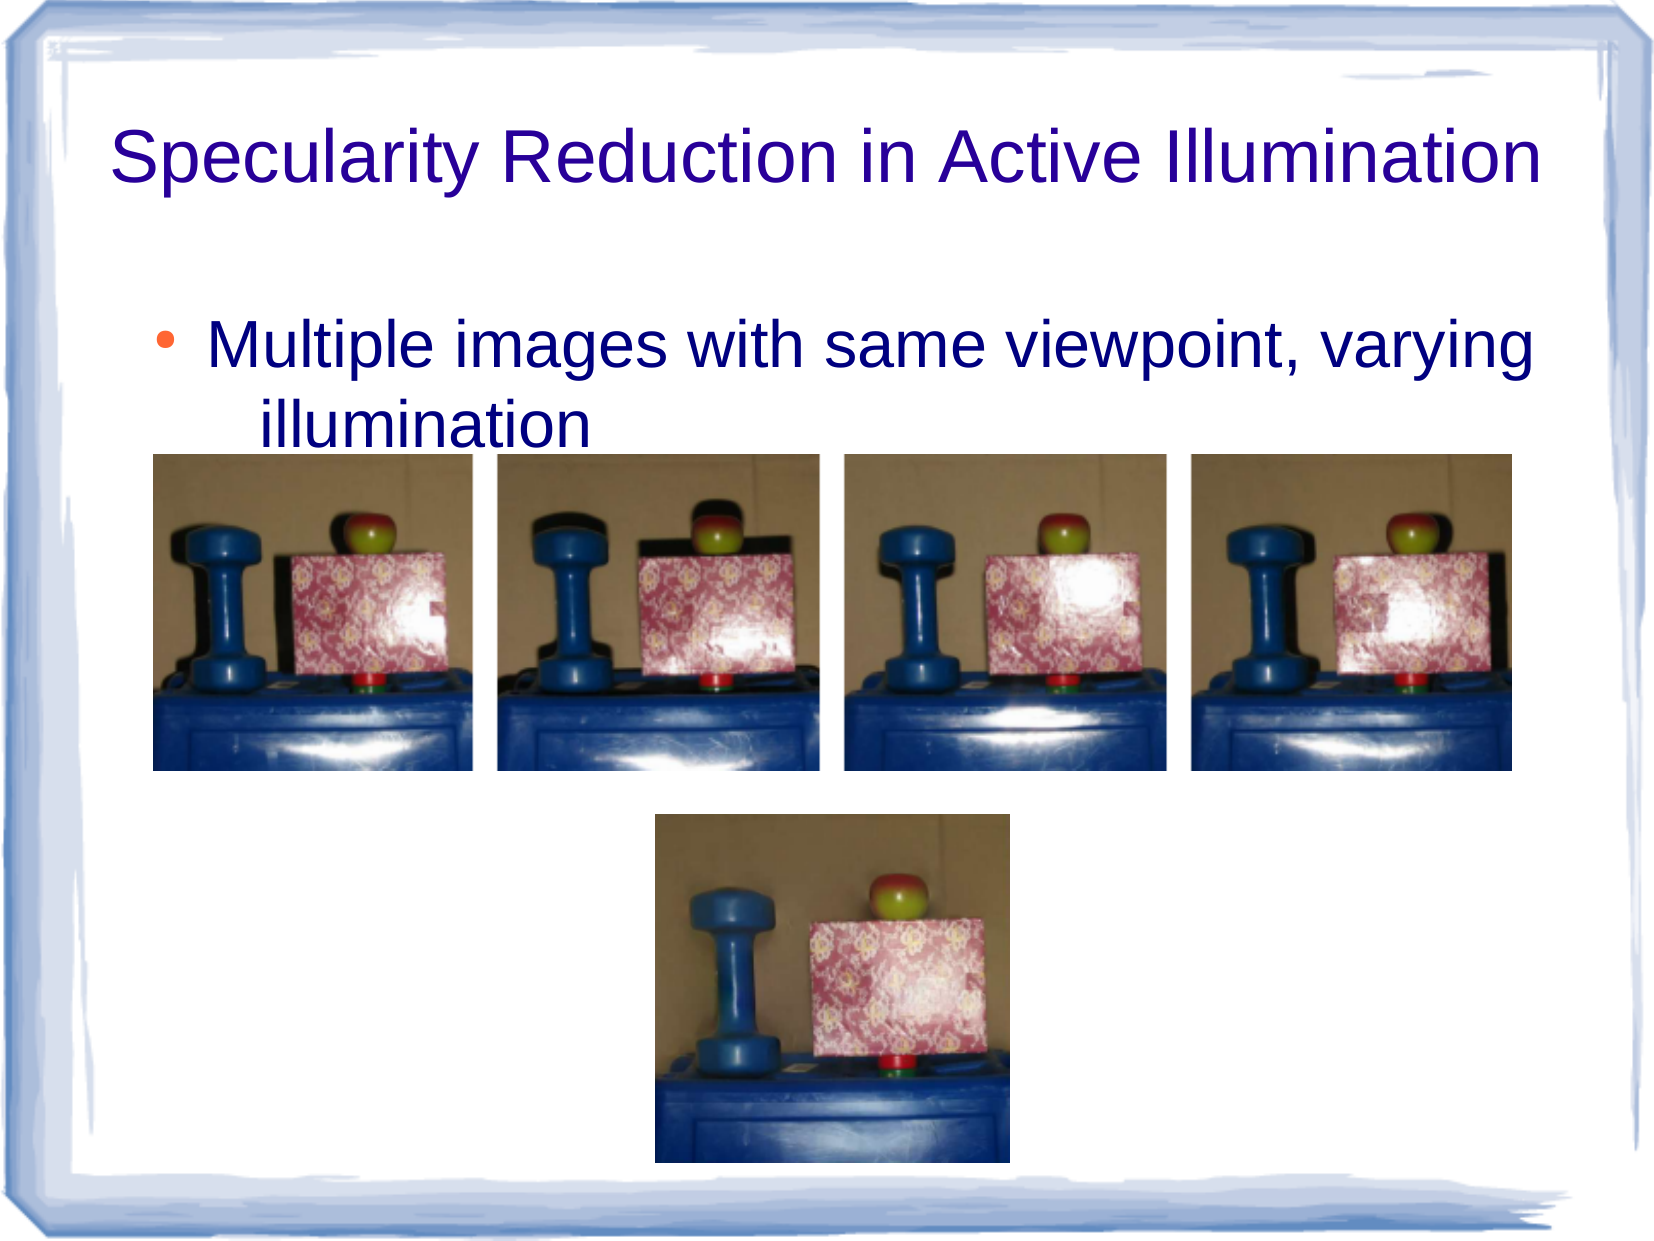

# Specularity Reduction in Active Illumination
Multiple images with same viewpoint, varying illumination